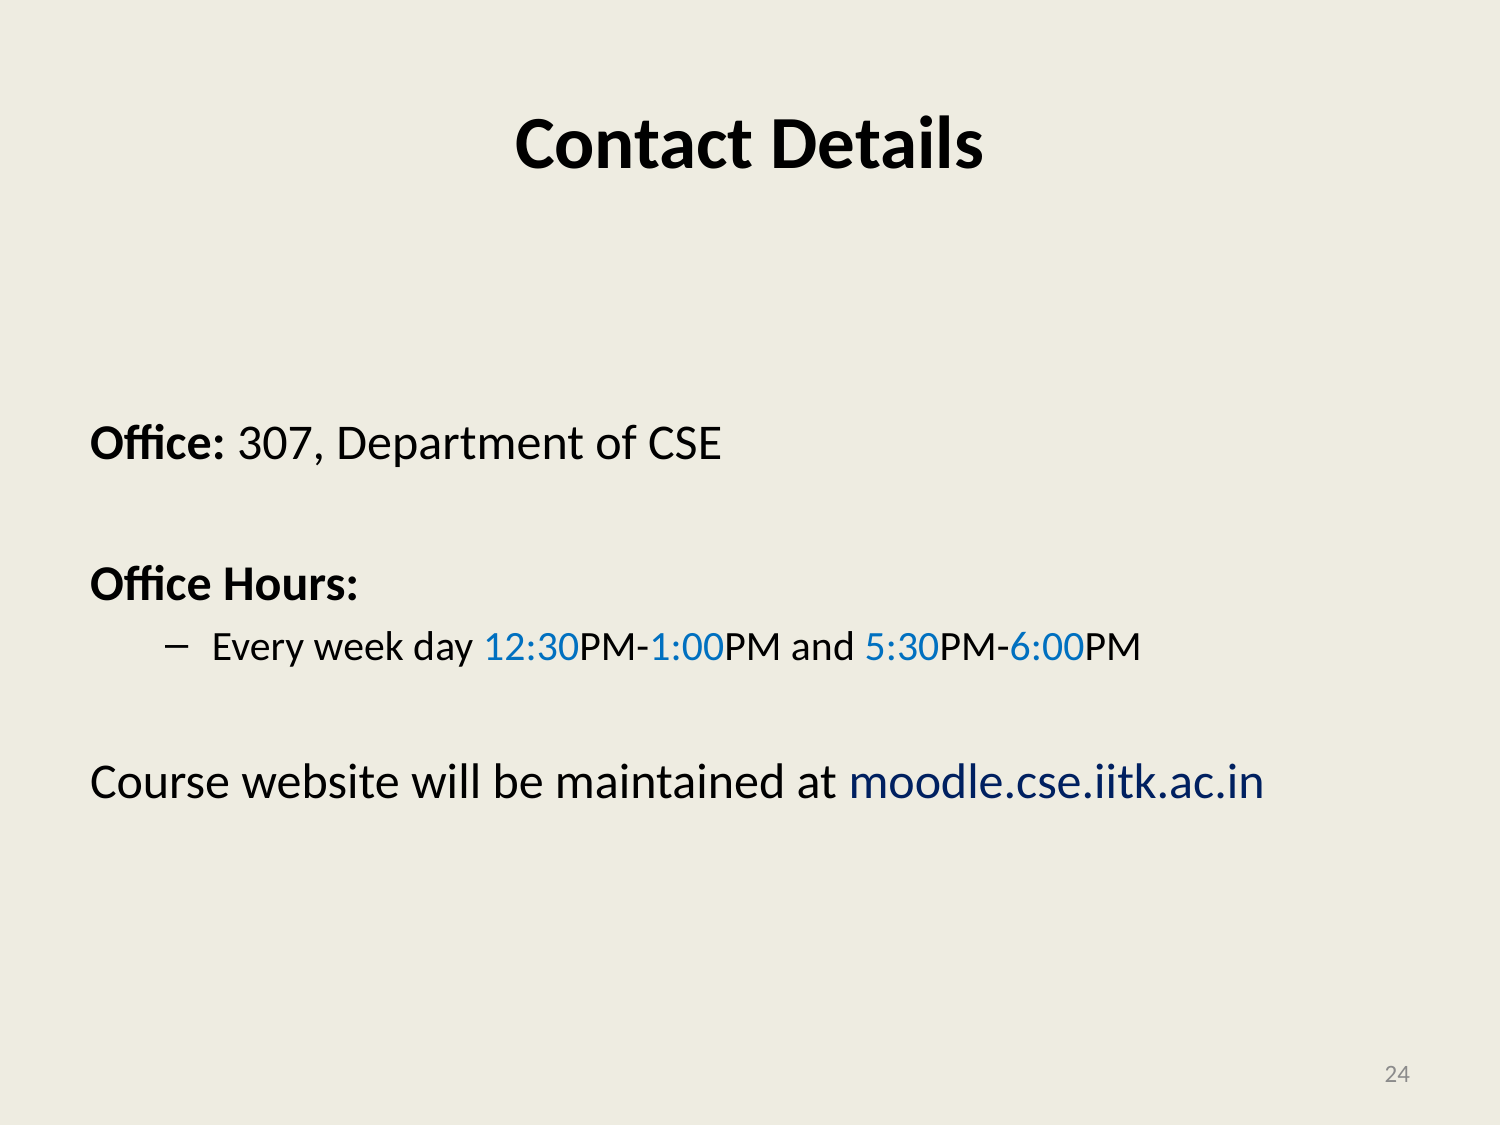

# Contact Details
Office: 307, Department of CSE
Office Hours:
Every week day 12:30PM-1:00PM and 5:30PM-6:00PM
Course website will be maintained at moodle.cse.iitk.ac.in